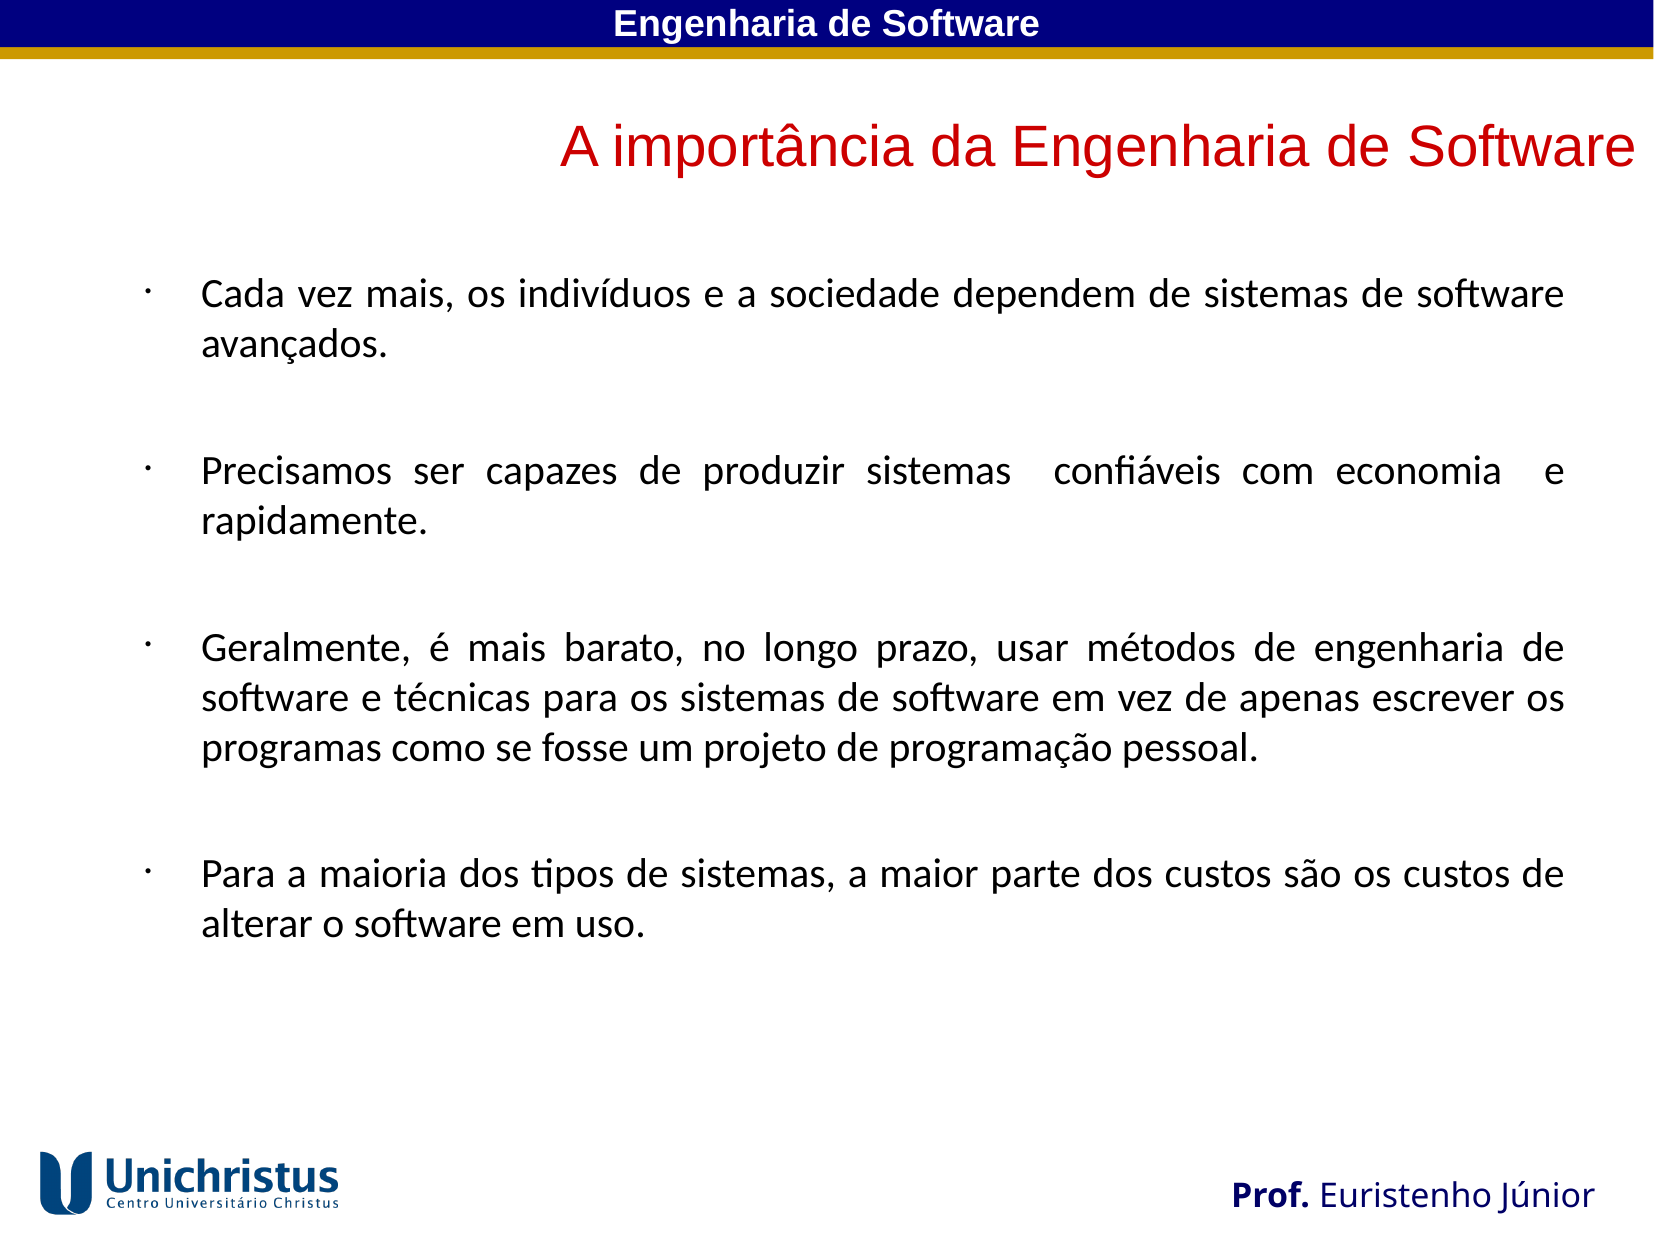

Engenharia de Software
A importância da Engenharia de Software
Cada vez mais, os indivíduos e a sociedade dependem de sistemas de software avançados.
Precisamos ser capazes de produzir sistemas confiáveis com economia e rapidamente.
Geralmente, é mais barato, no longo prazo, usar métodos de engenharia de software e técnicas para os sistemas de software em vez de apenas escrever os programas como se fosse um projeto de programação pessoal.
Para a maioria dos tipos de sistemas, a maior parte dos custos são os custos de alterar o software em uso.
Prof. Euristenho Júnior